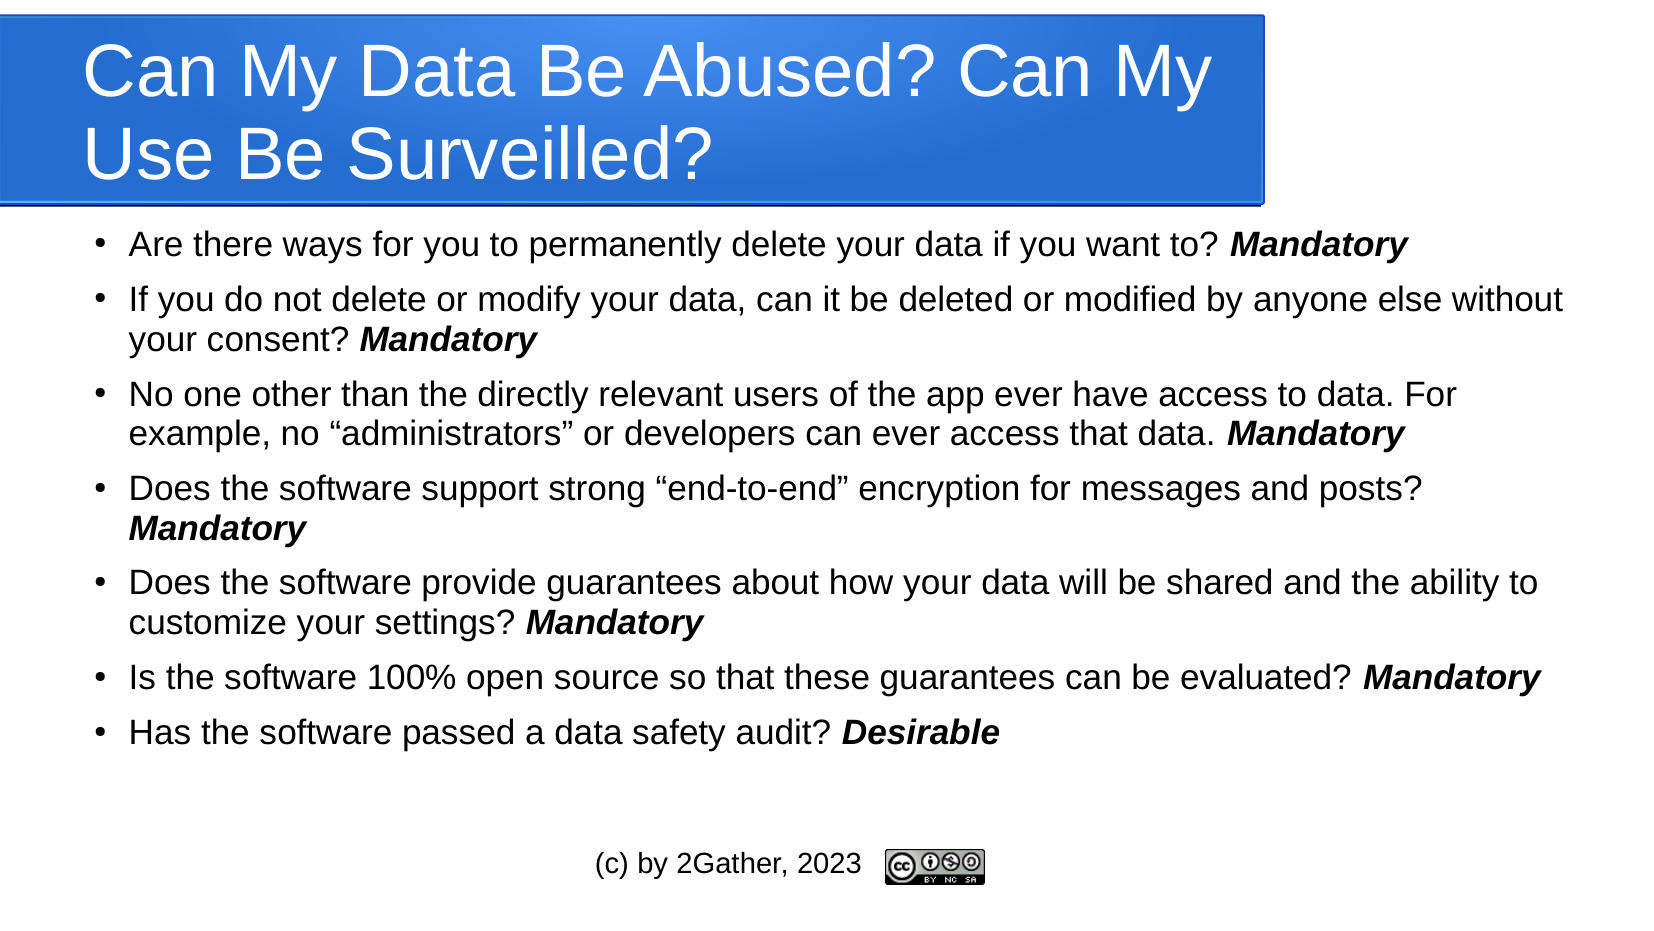

# Can My Data Be Abused? Can My Use Be Surveilled?
Are there ways for you to permanently delete your data if you want to? Mandatory
If you do not delete or modify your data, can it be deleted or modified by anyone else without your consent? Mandatory
No one other than the directly relevant users of the app ever have access to data. For example, no “administrators” or developers can ever access that data. Mandatory
Does the software support strong “end-to-end” encryption for messages and posts? Mandatory
Does the software provide guarantees about how your data will be shared and the ability to customize your settings? Mandatory
Is the software 100% open source so that these guarantees can be evaluated? Mandatory
Has the software passed a data safety audit? Desirable